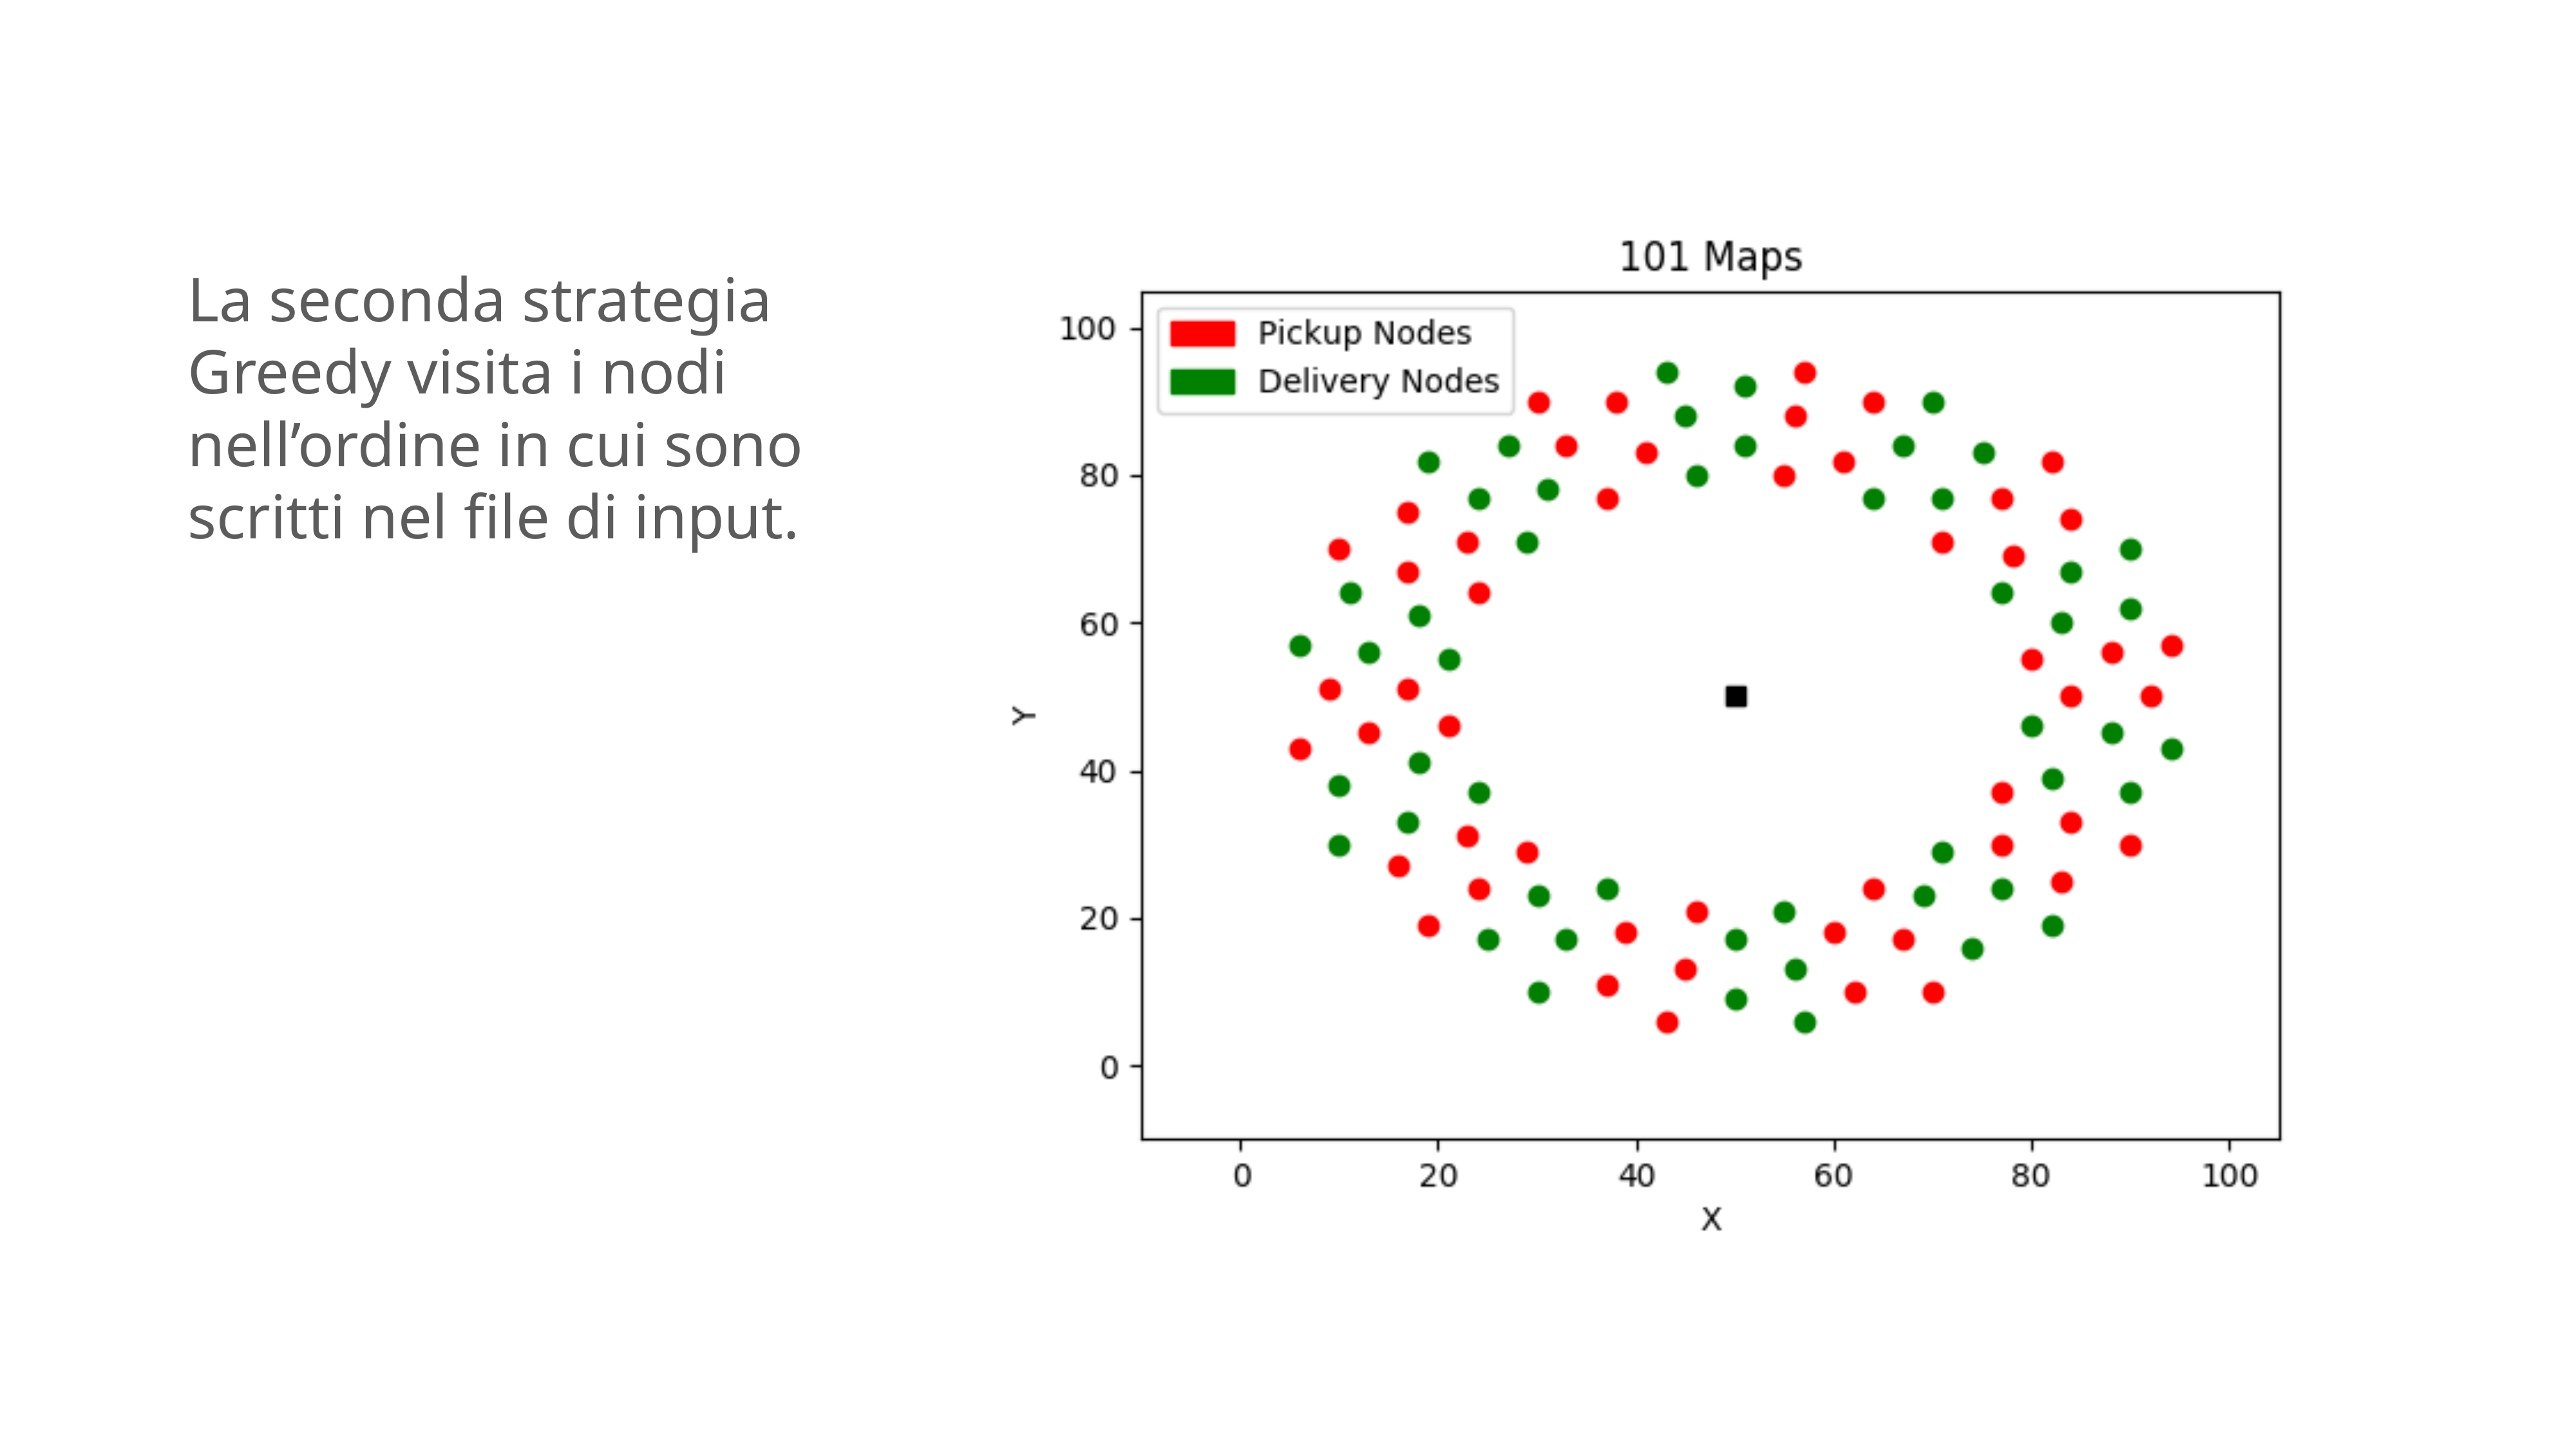

# La seconda strategia Greedy visita i nodi nell’ordine in cui sono scritti nel file di input.